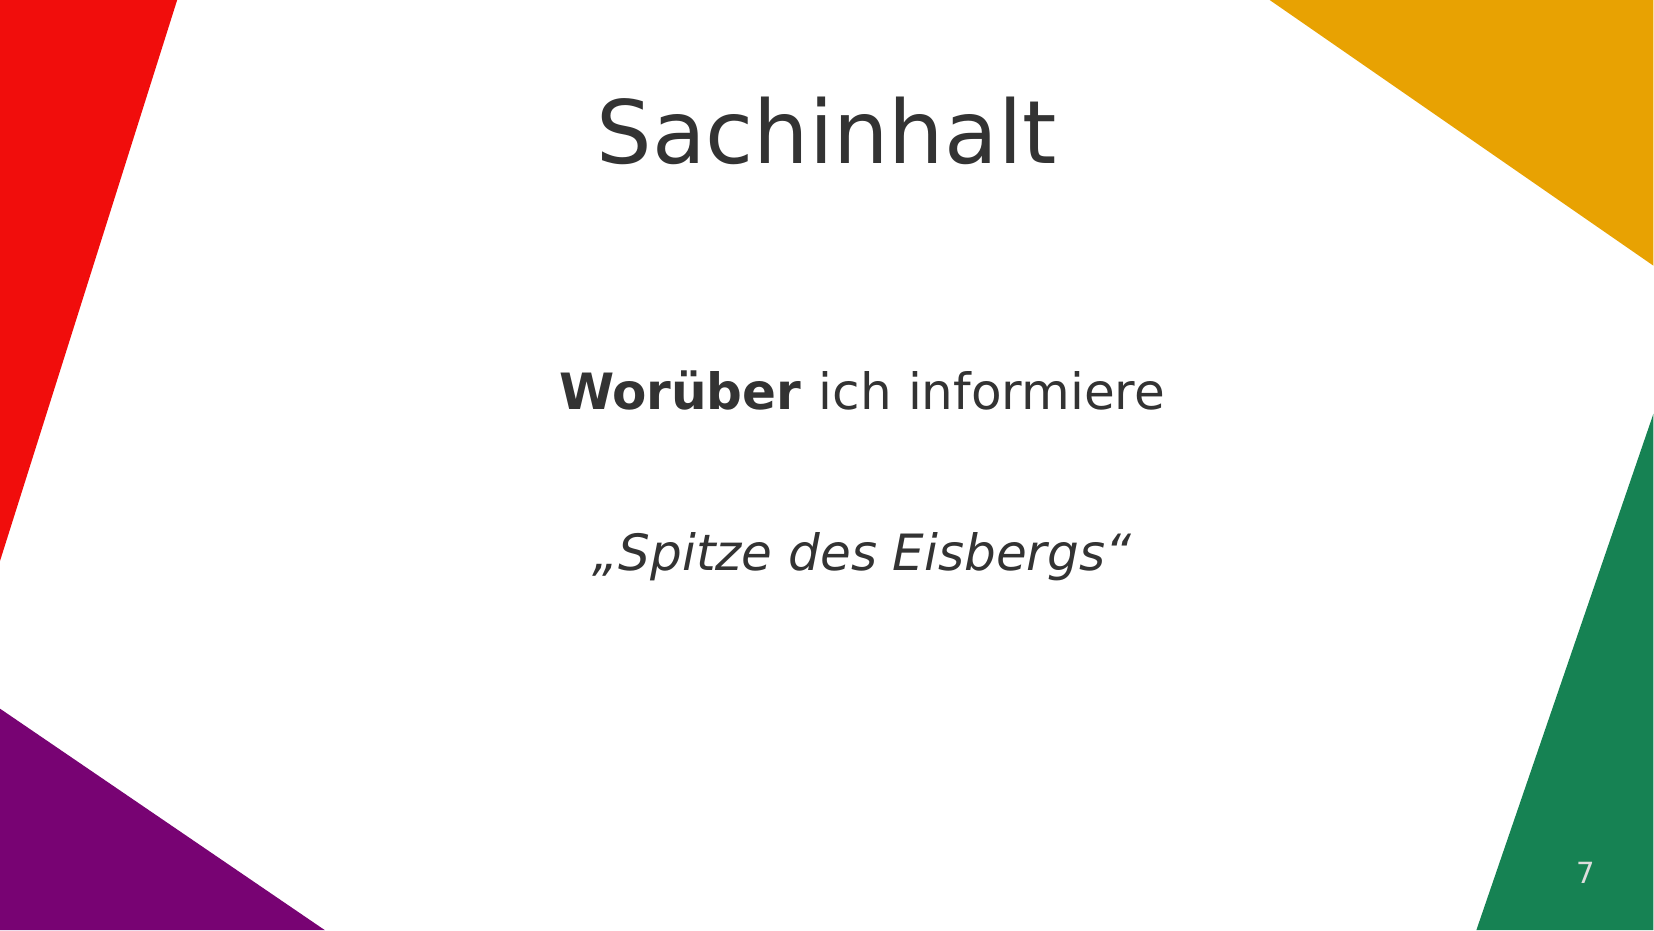

# Sachinhalt
Worüber ich informiere
„Spitze des Eisbergs“
7